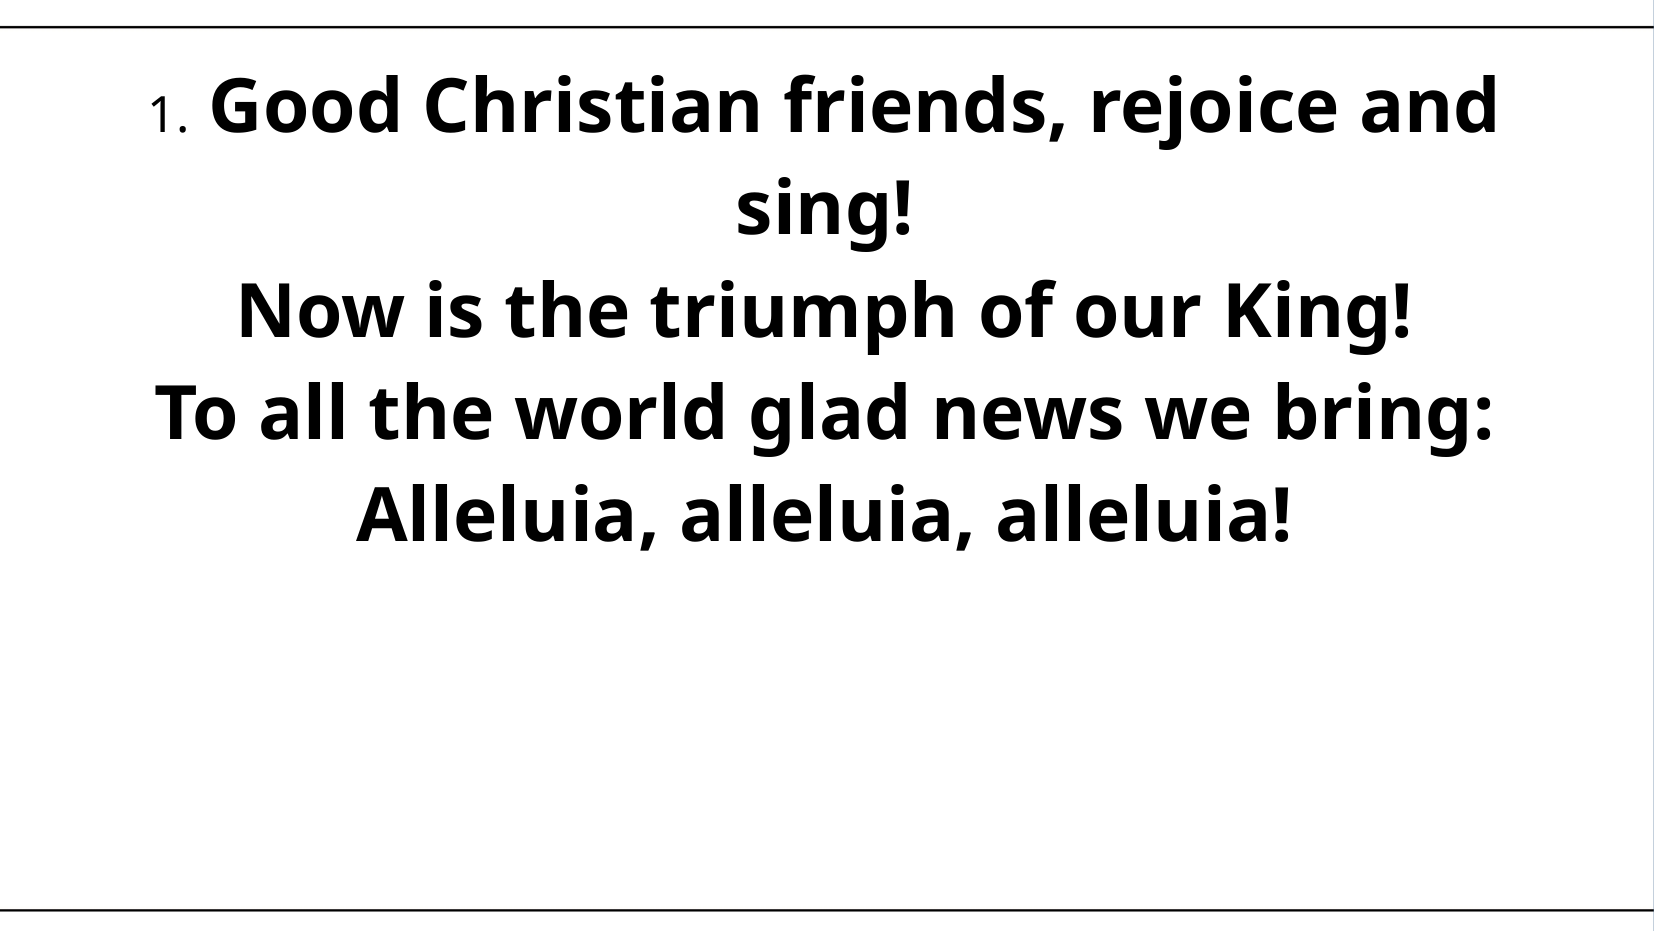

1. Good Christian friends, rejoice and sing!
Now is the triumph of our King!
To all the world glad news we bring:
Alleluia, alleluia, alleluia!